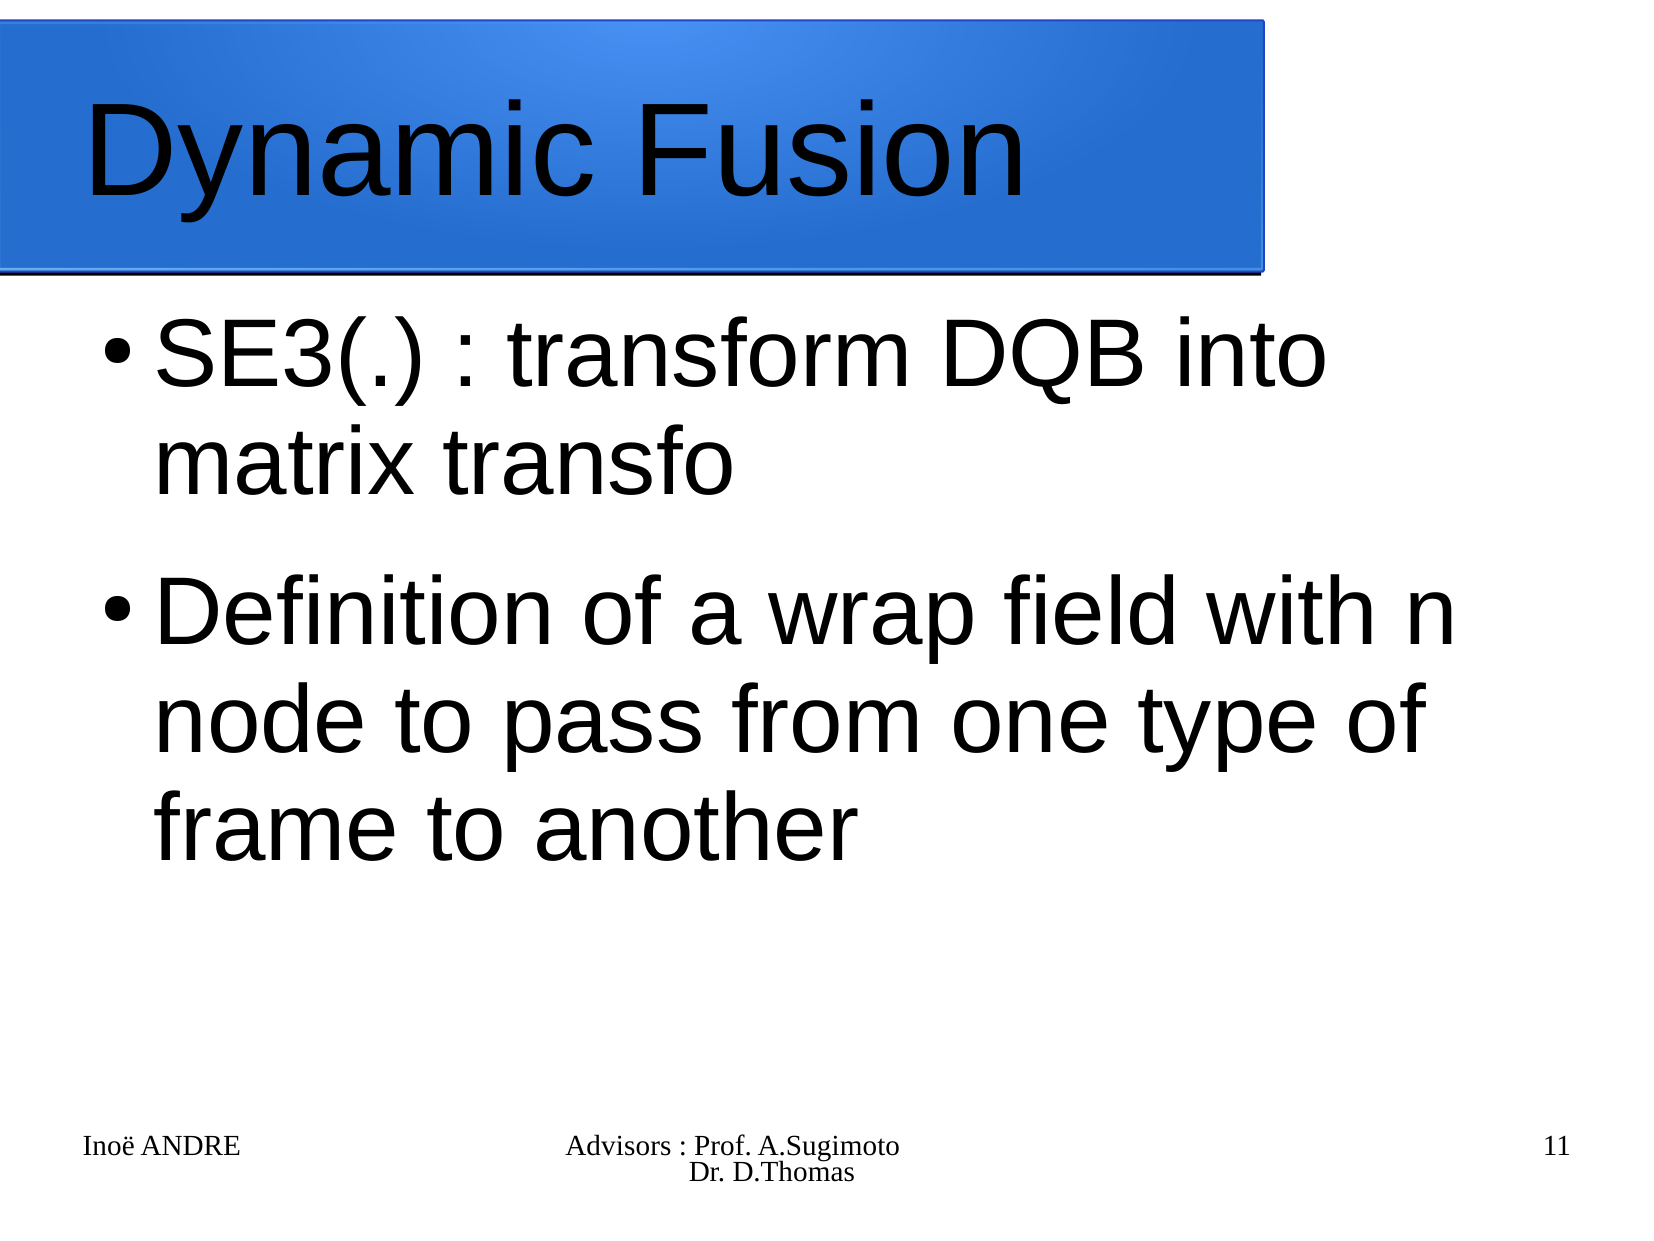

# Dynamic Fusion
SE3(.) : transform DQB into matrix transfo
Definition of a wrap field with n node to pass from one type of frame to another
Inoë ANDRE
Advisors : Prof. A.Sugimoto Dr. D.Thomas
11